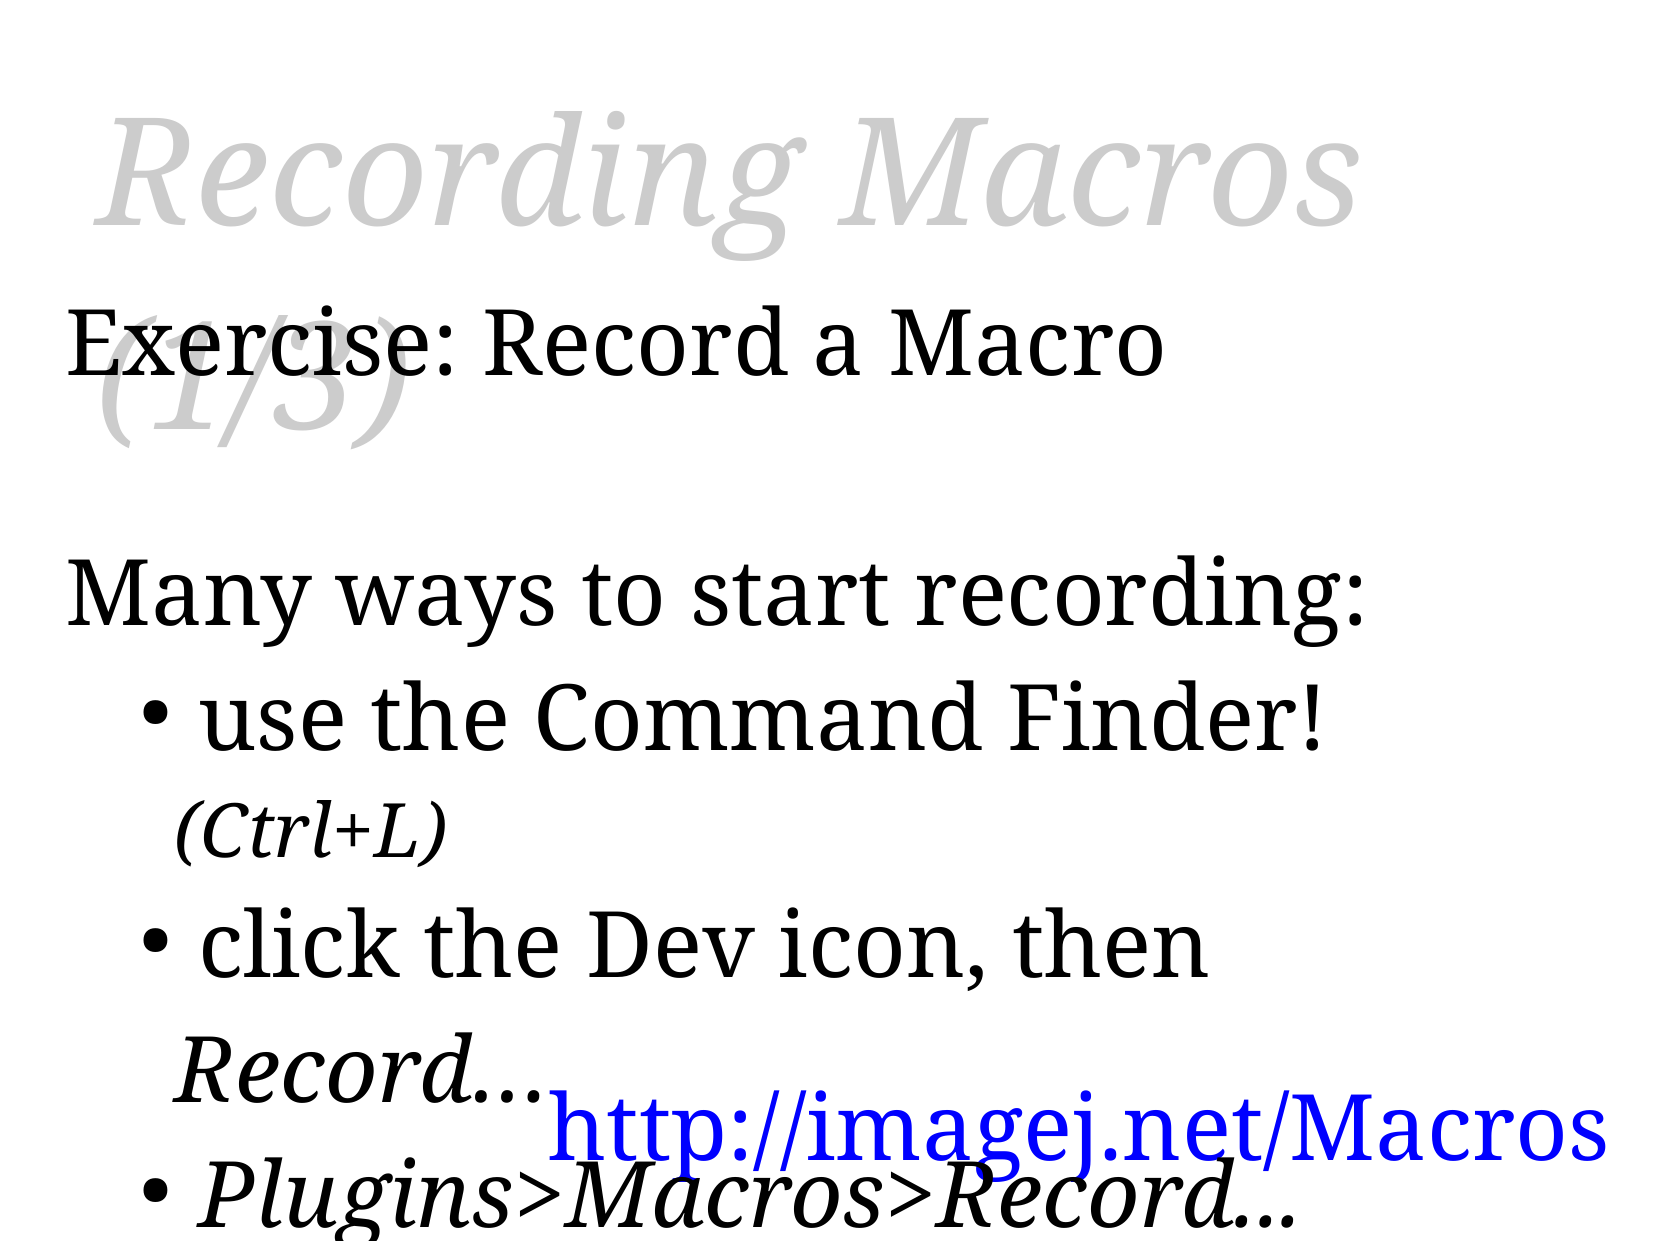

Recording Macros (1/3)
Exercise: Record a Macro
Many ways to start recording:
 use the Command Finder! (Ctrl+L)
 click the Dev icon, then Record…
 Plugins>Macros>Record...
http://imagej.net/Macros